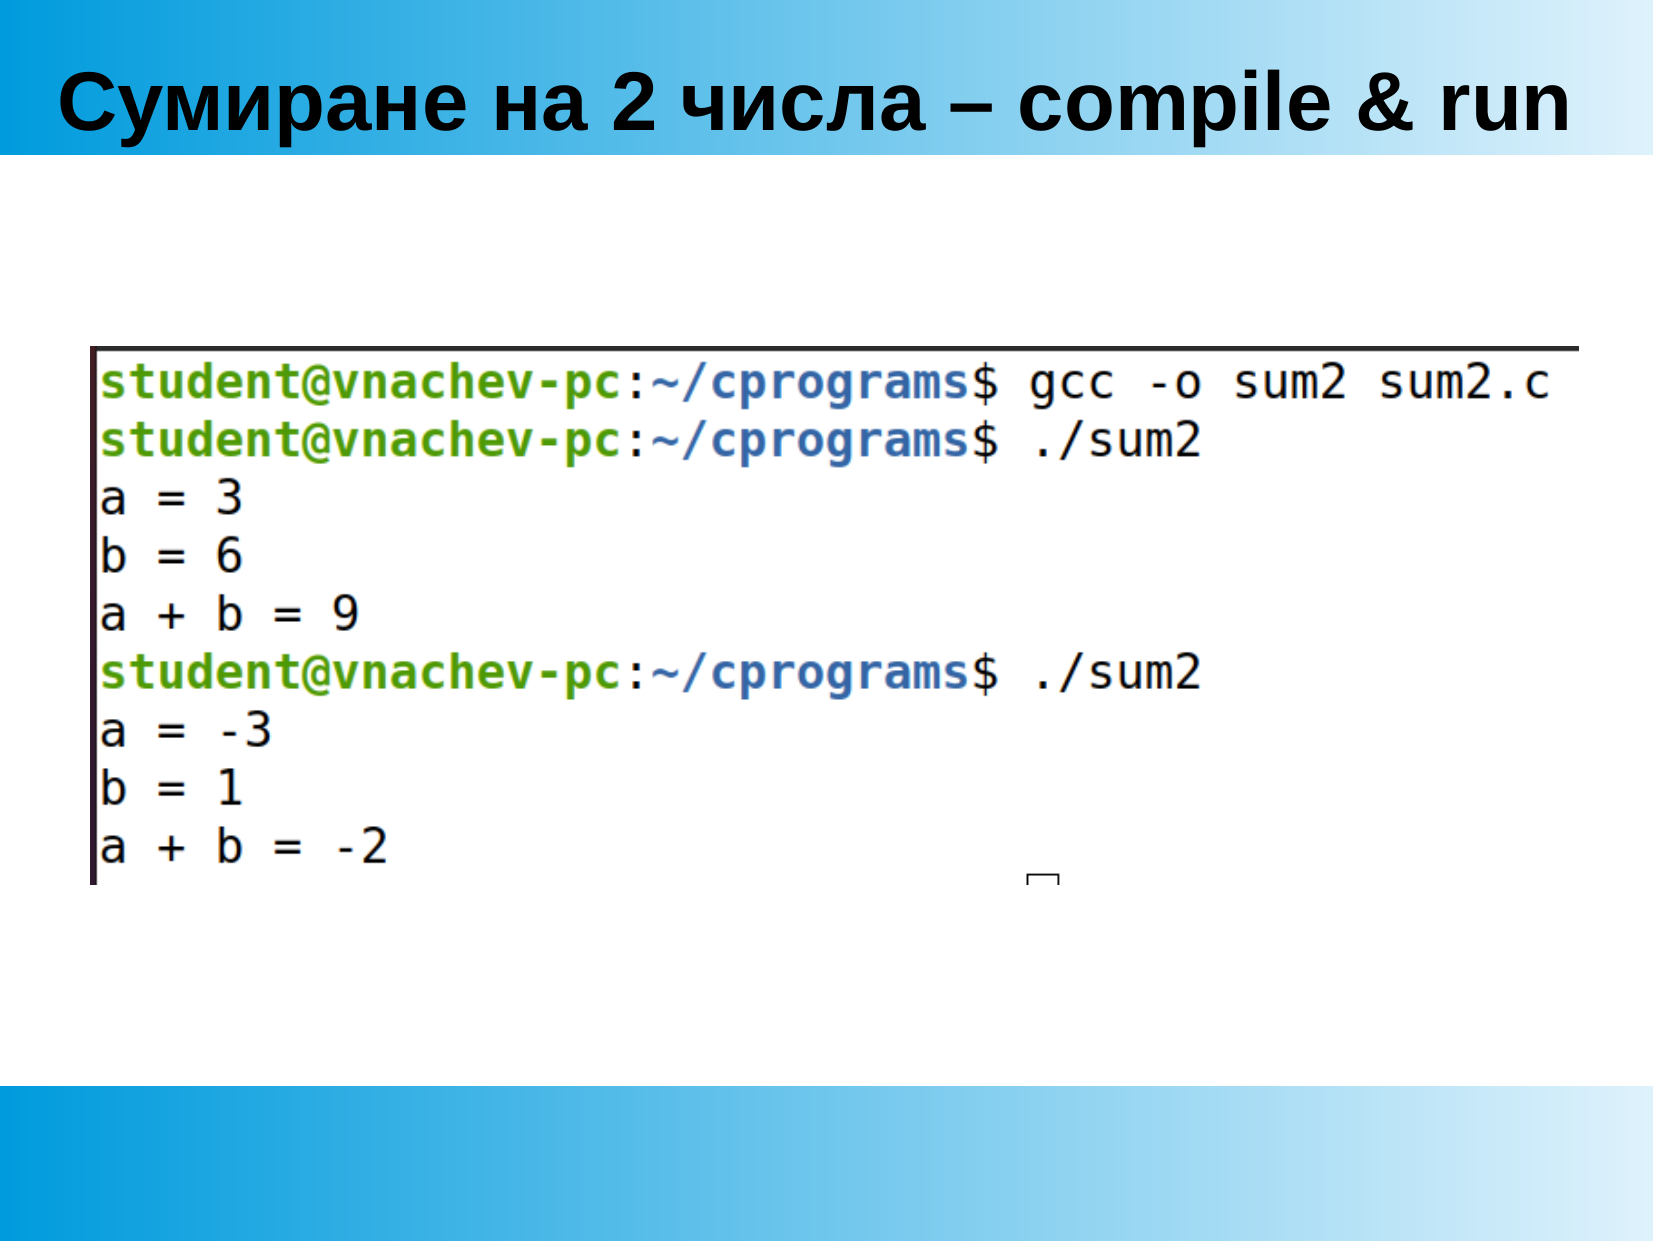

# Сумиране на 2 числа – compile & run